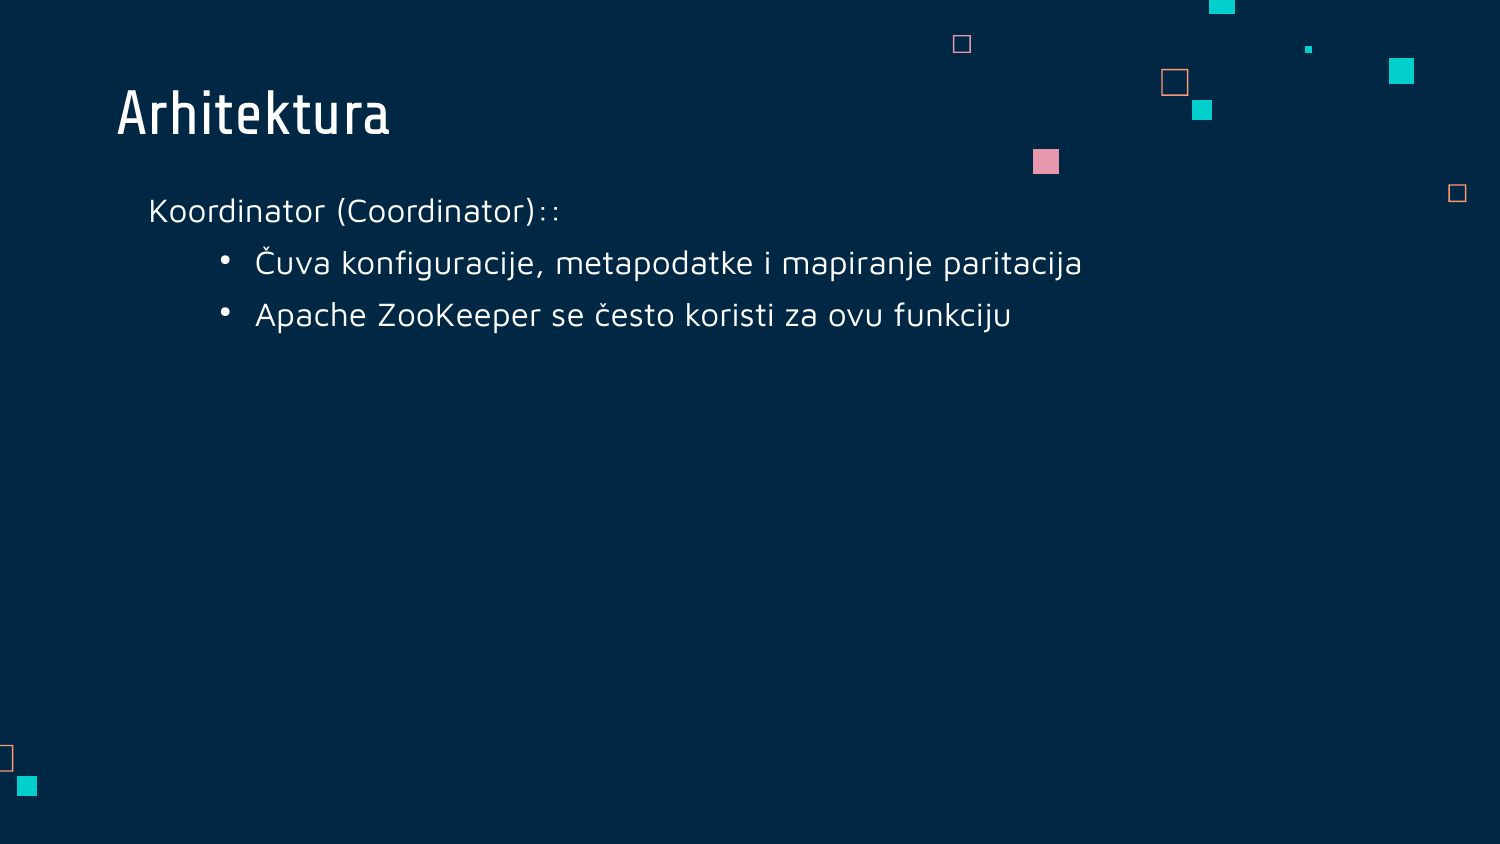

Arhitektura
# Koordinator (Coordinator)::
Čuva konfiguracije, metapodatke i mapiranje paritacija
Apache ZooKeeper se često koristi za ovu funkciju